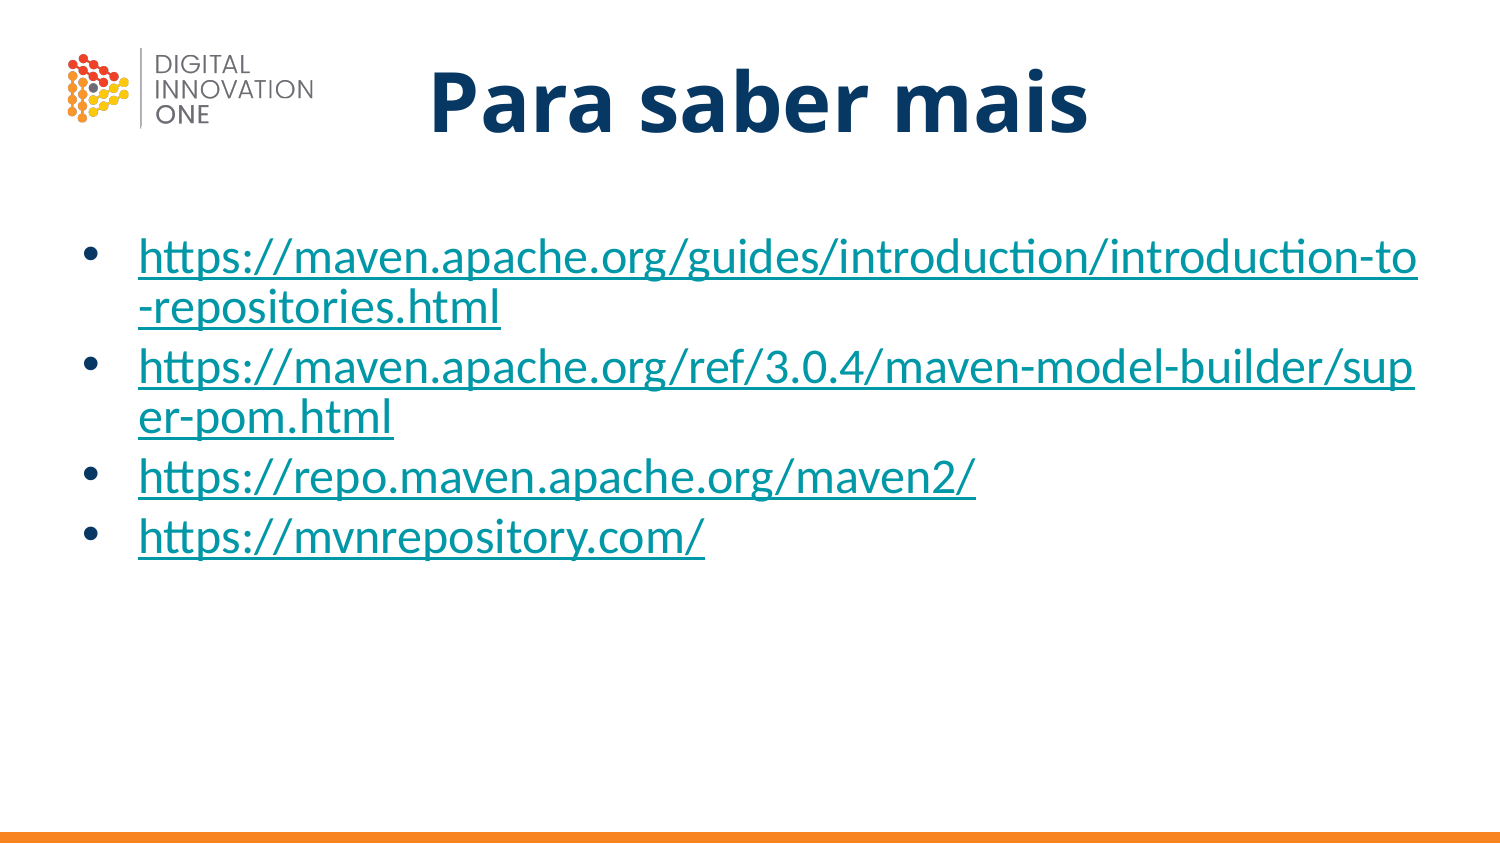

# Para saber mais
https://maven.apache.org/guides/introduction/introduction-to-repositories.html
https://maven.apache.org/ref/3.0.4/maven-model-builder/super-pom.html
https://repo.maven.apache.org/maven2/
https://mvnrepository.com/